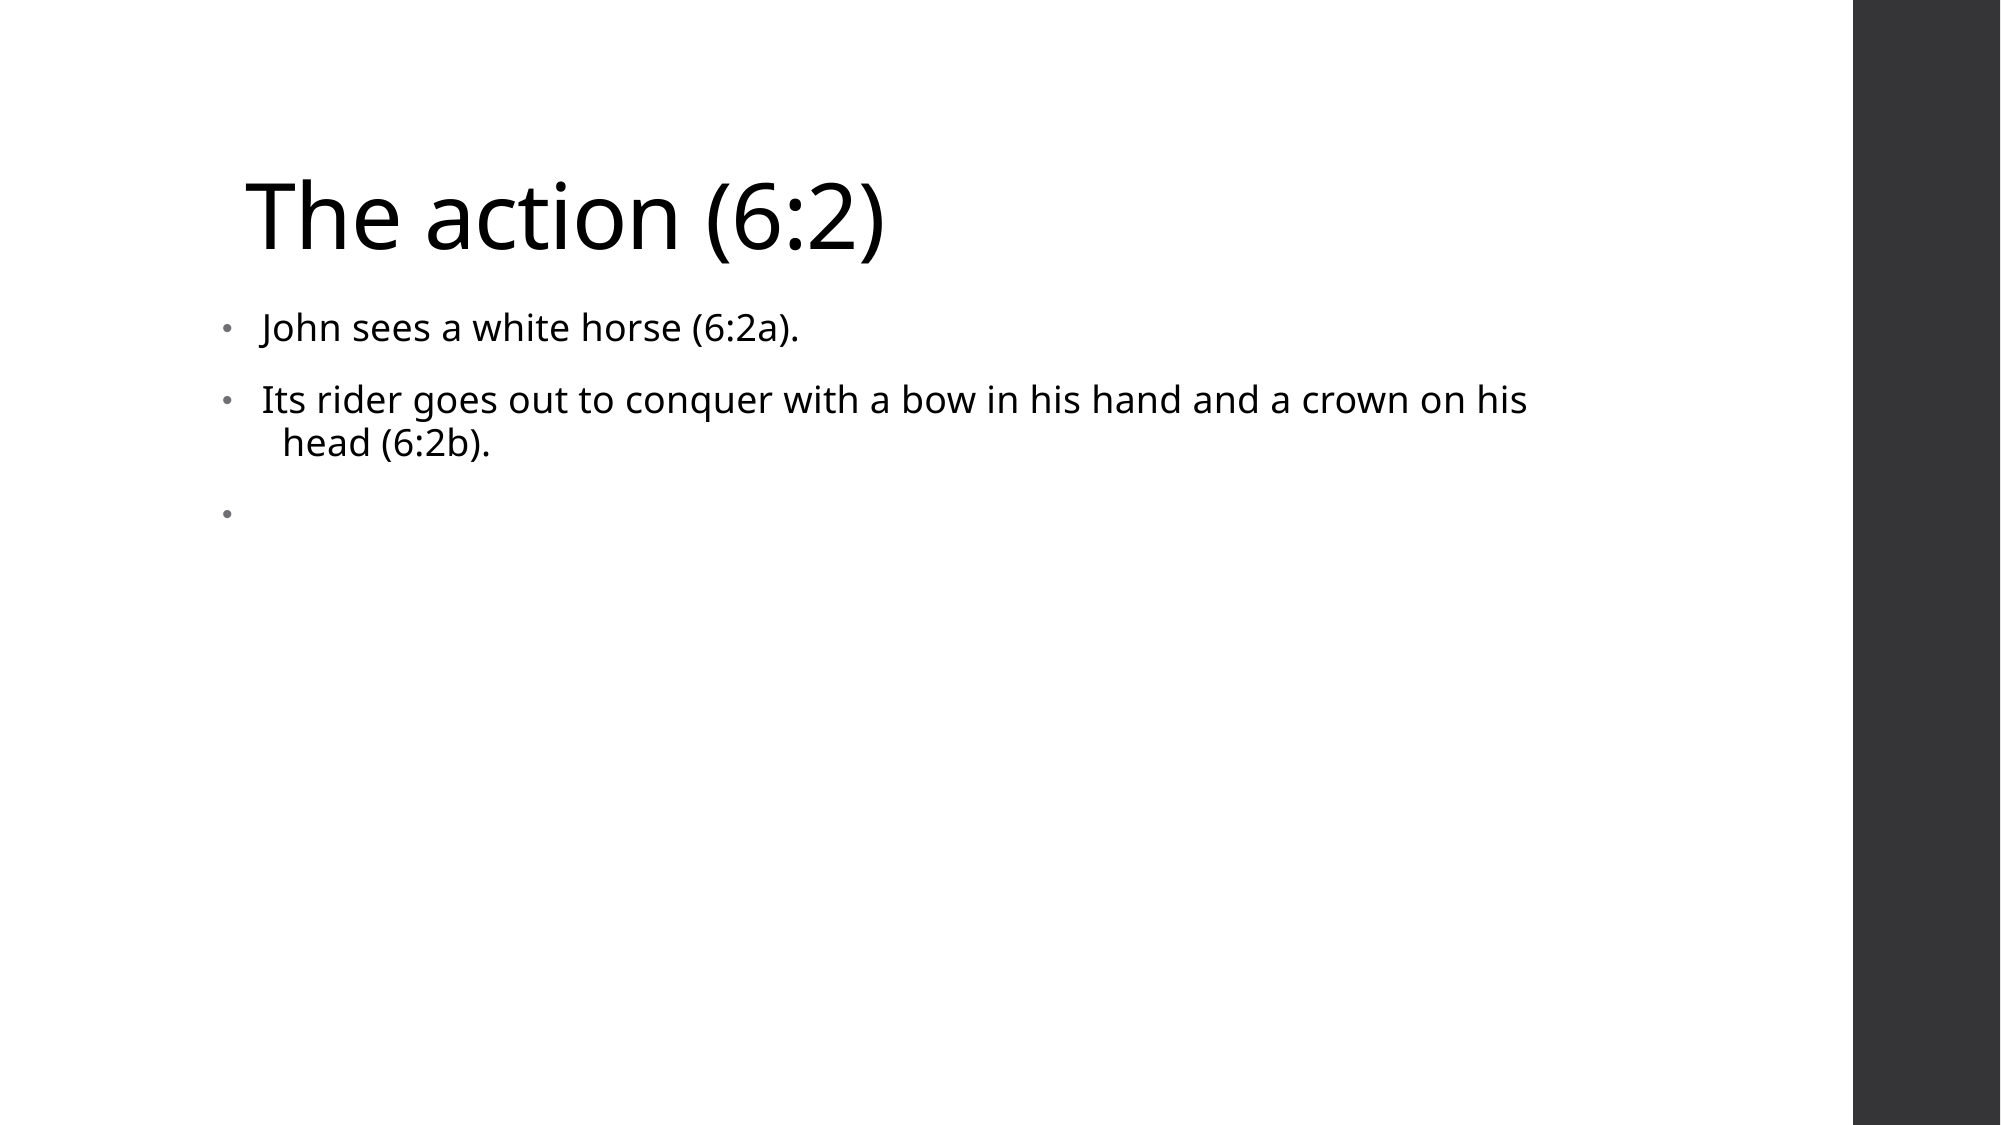

# The action (6:2)
 John sees a white horse (6:2a).
 Its rider goes out to conquer with a bow in his hand and a crown on his head (6:2b).